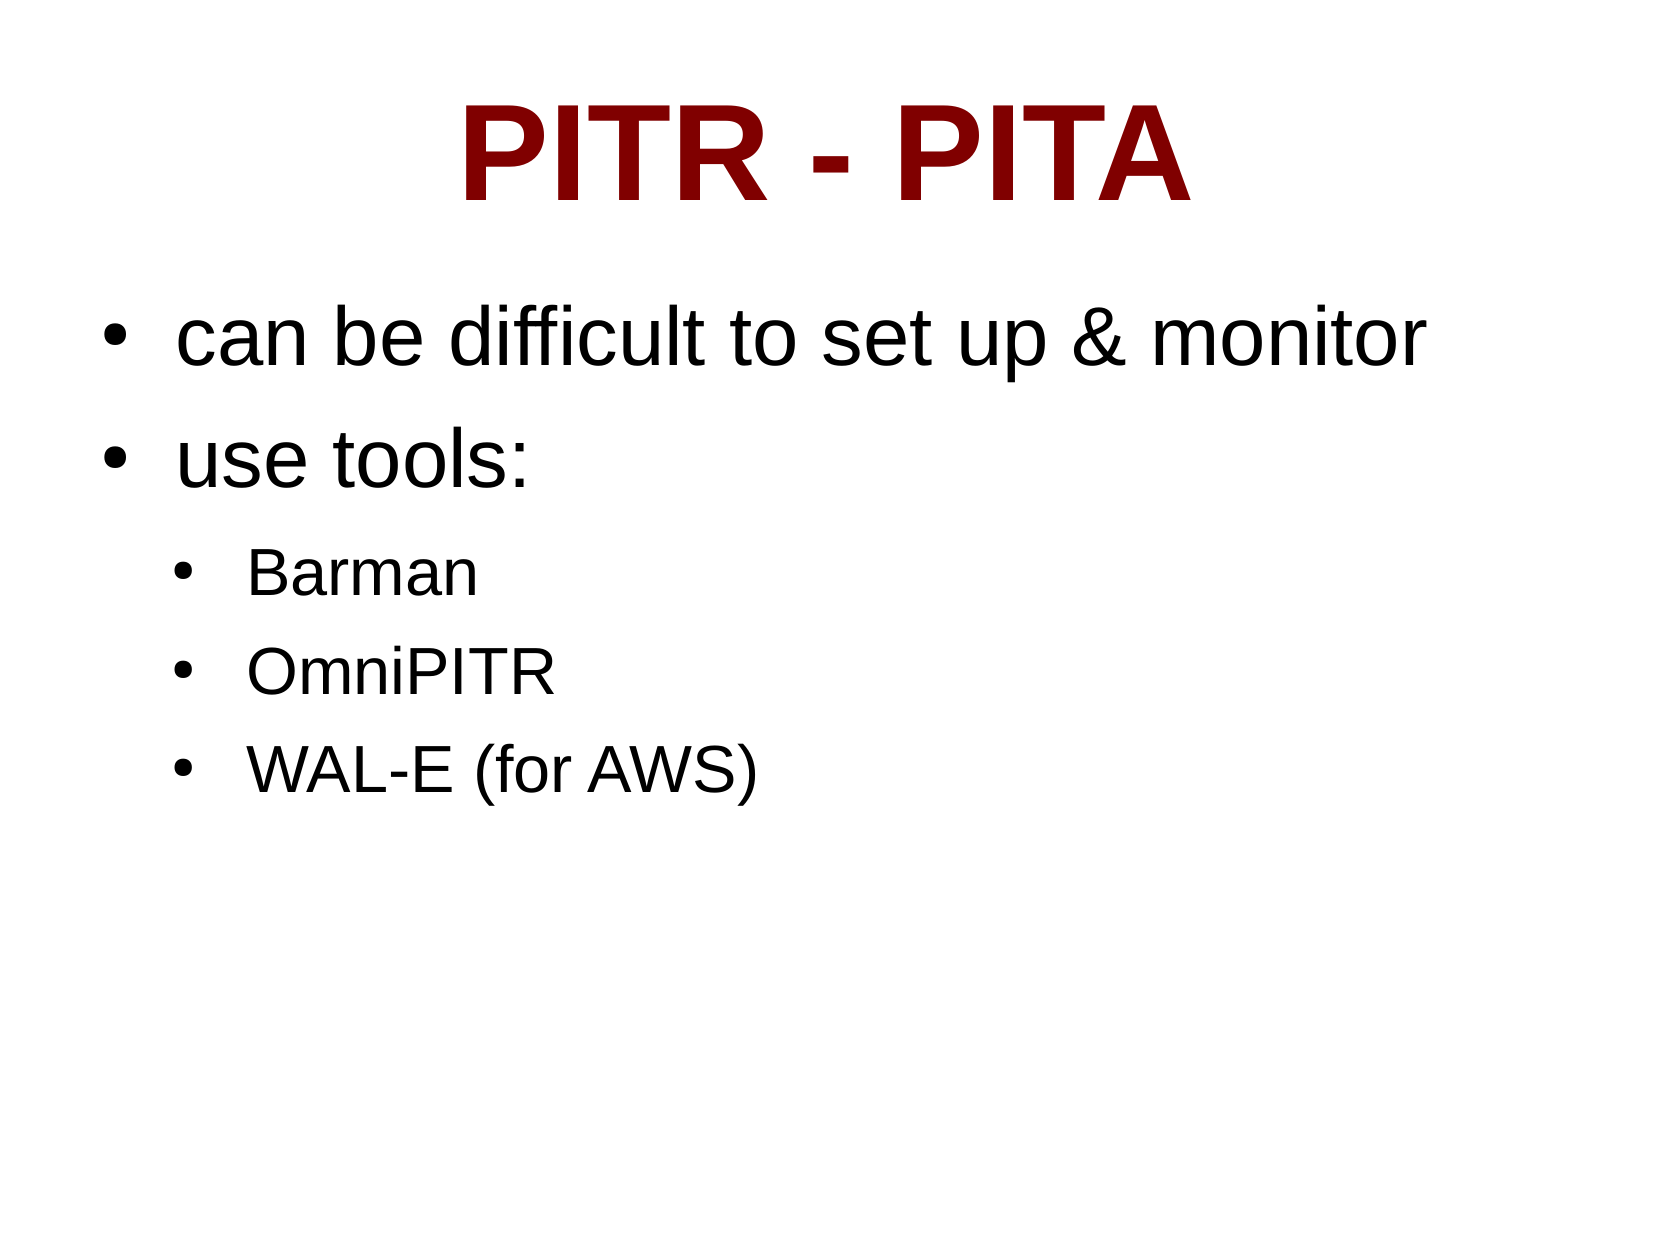

# PITR - PITA
can be difficult to set up & monitor
use tools:
Barman
OmniPITR
WAL-E (for AWS)